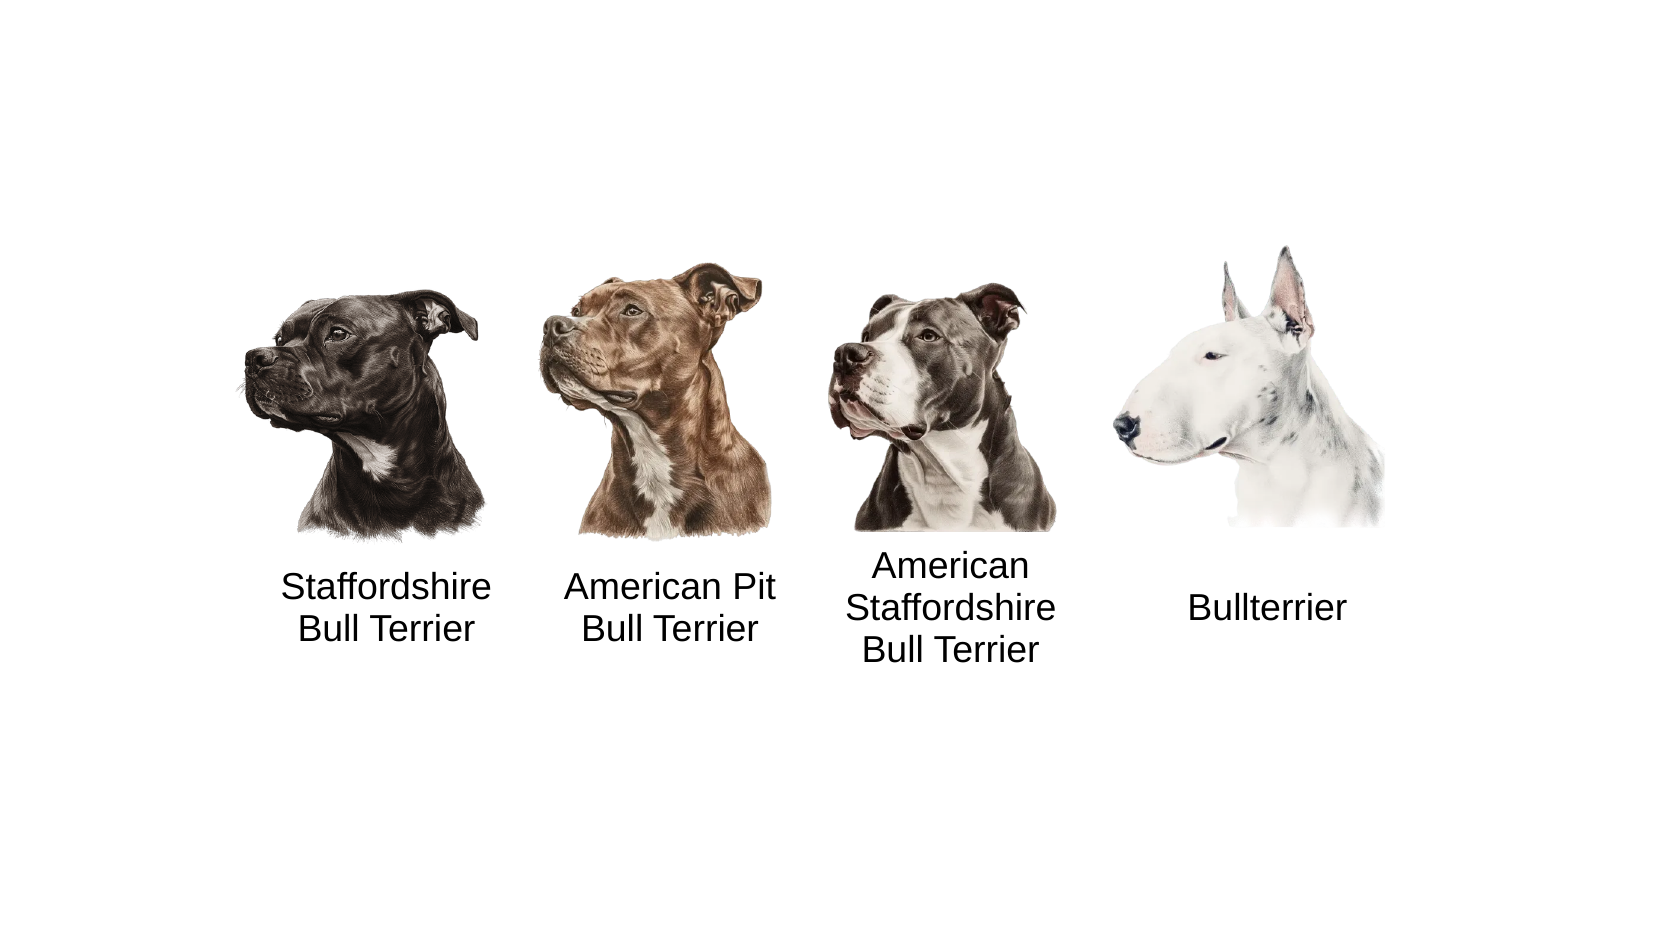

American Staffordshire Bull Terrier
Staffordshire Bull Terrier
American Pit
Bull Terrier
Bullterrier